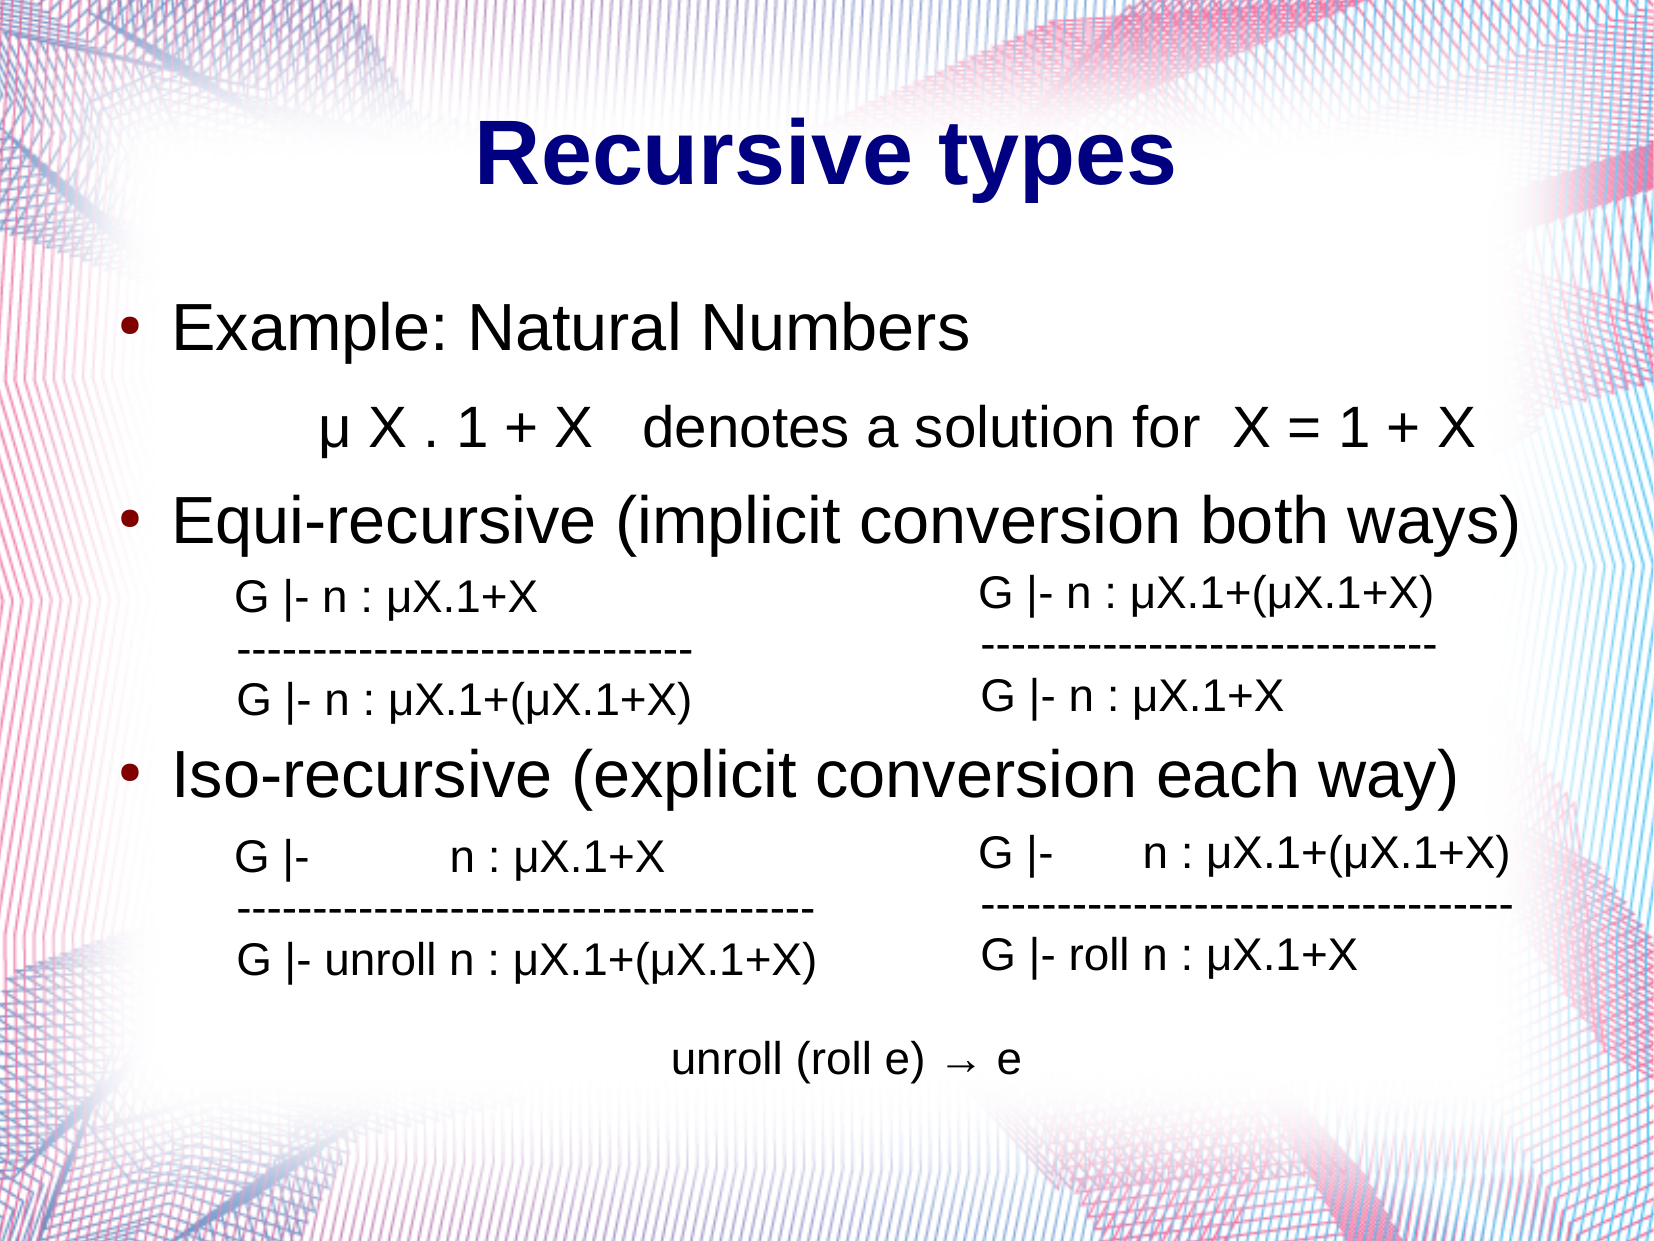

# Recursive types
Example: Natural Numbers
μ X . 1 + X denotes a solution for X = 1 + X
Equi-recursive (implicit conversion both ways)
Iso-recursive (explicit conversion each way)
 G |- n : μX.1+(μX.1+X)
------------------------------
G |- n : μX.1+X
 G |- n : μX.1+X
------------------------------
G |- n : μX.1+(μX.1+X)
 G |- n : μX.1+(μX.1+X)
-----------------------------------
G |- roll n : μX.1+X
 G |- n : μX.1+X
--------------------------------------
G |- unroll n : μX.1+(μX.1+X)
unroll (roll e) → e